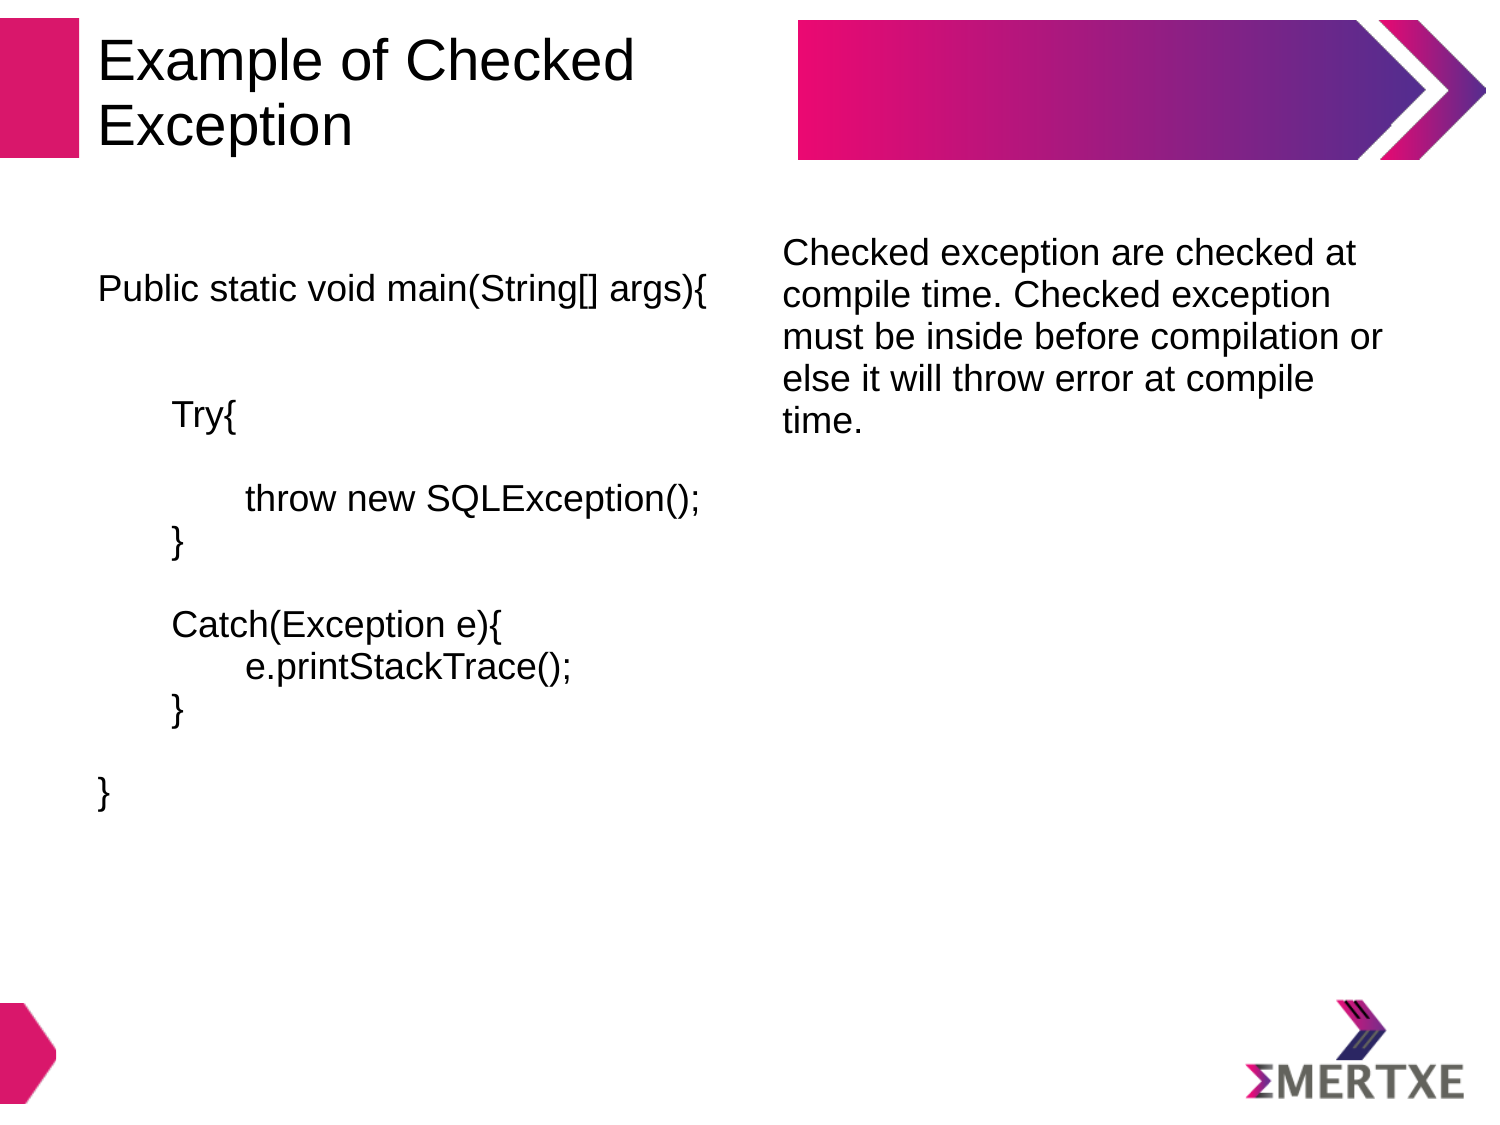

Example of Checked Exception
Checked exception are checked at compile time. Checked exception must be inside before compilation or else it will throw error at compile time.
Public static void main(String[] args){
	Try{
		throw new SQLException();
	}
	Catch(Exception e){
		e.printStackTrace();
	}
}